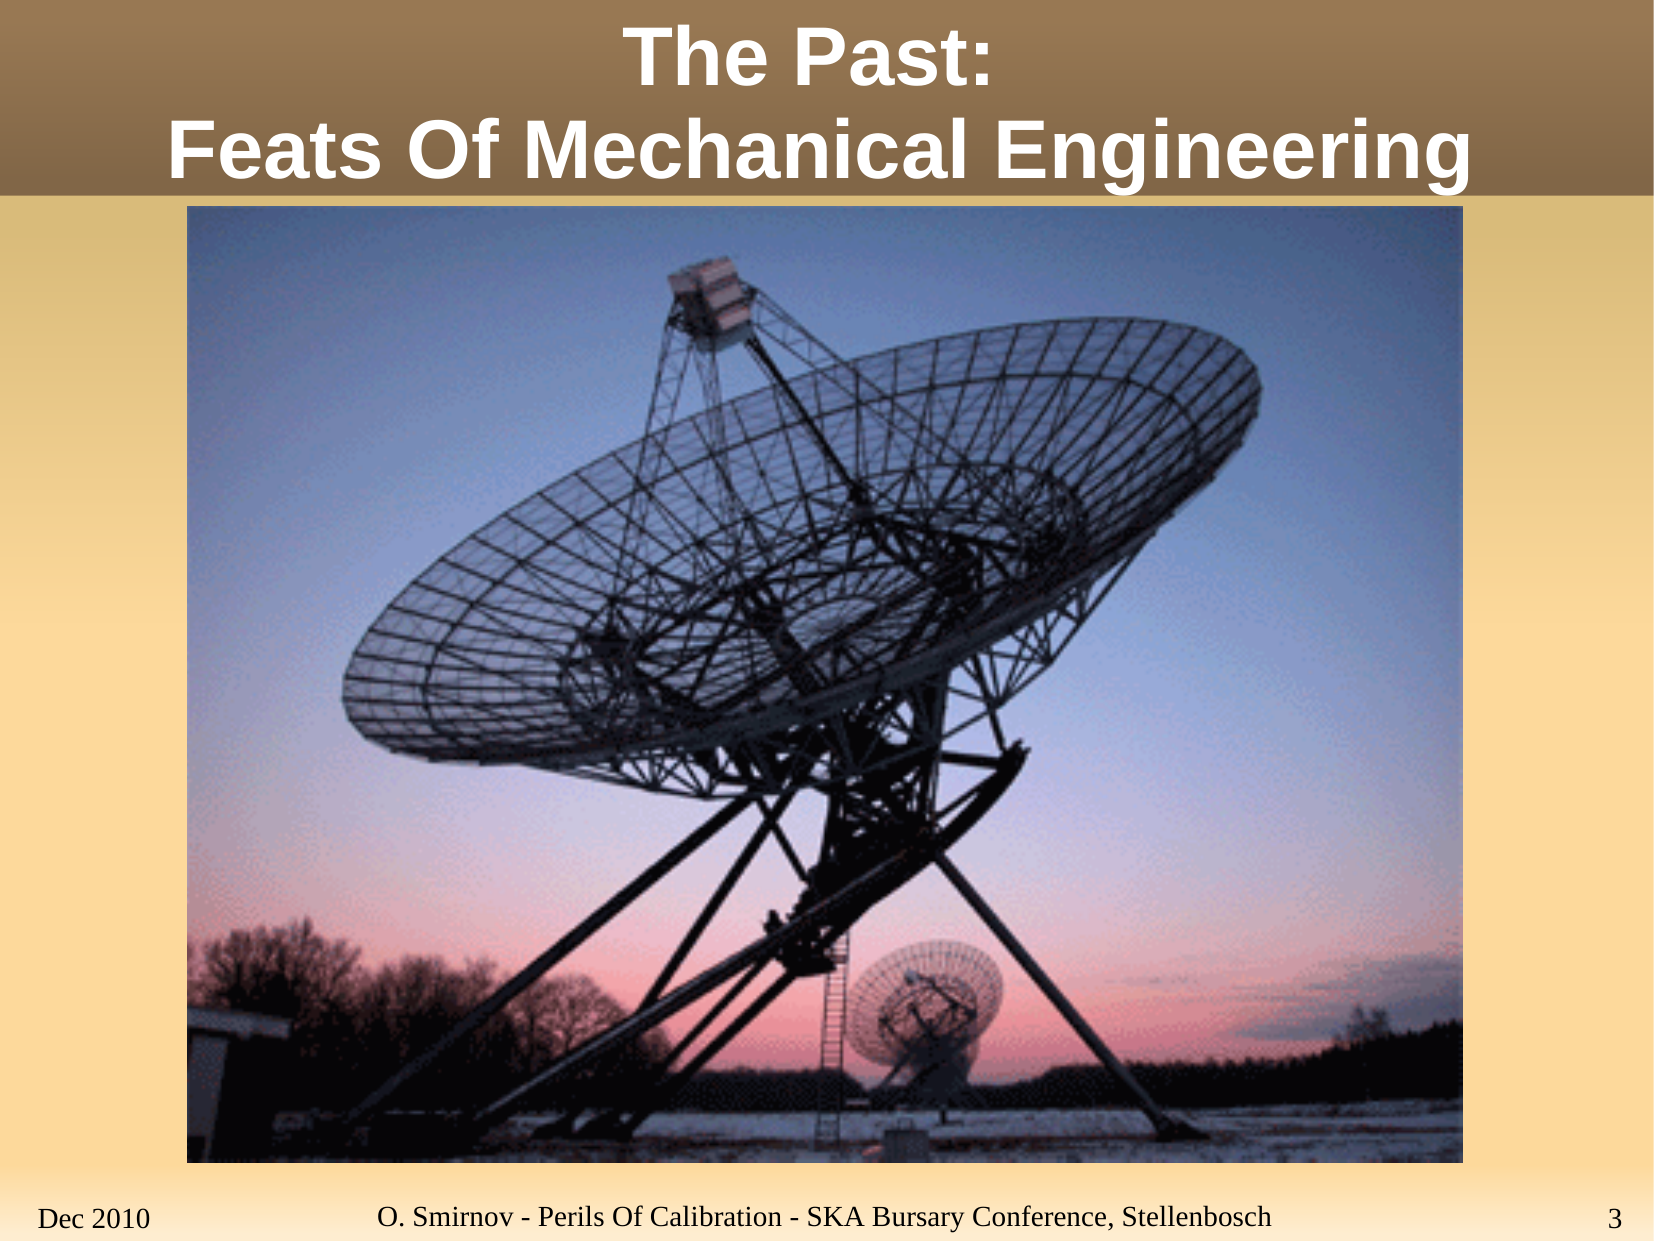

# The Past: Feats Of Mechanical Engineering
O. Smirnov - Perils Of Calibration - SKA Bursary Conference, Stellenbosch
Dec 2010
3